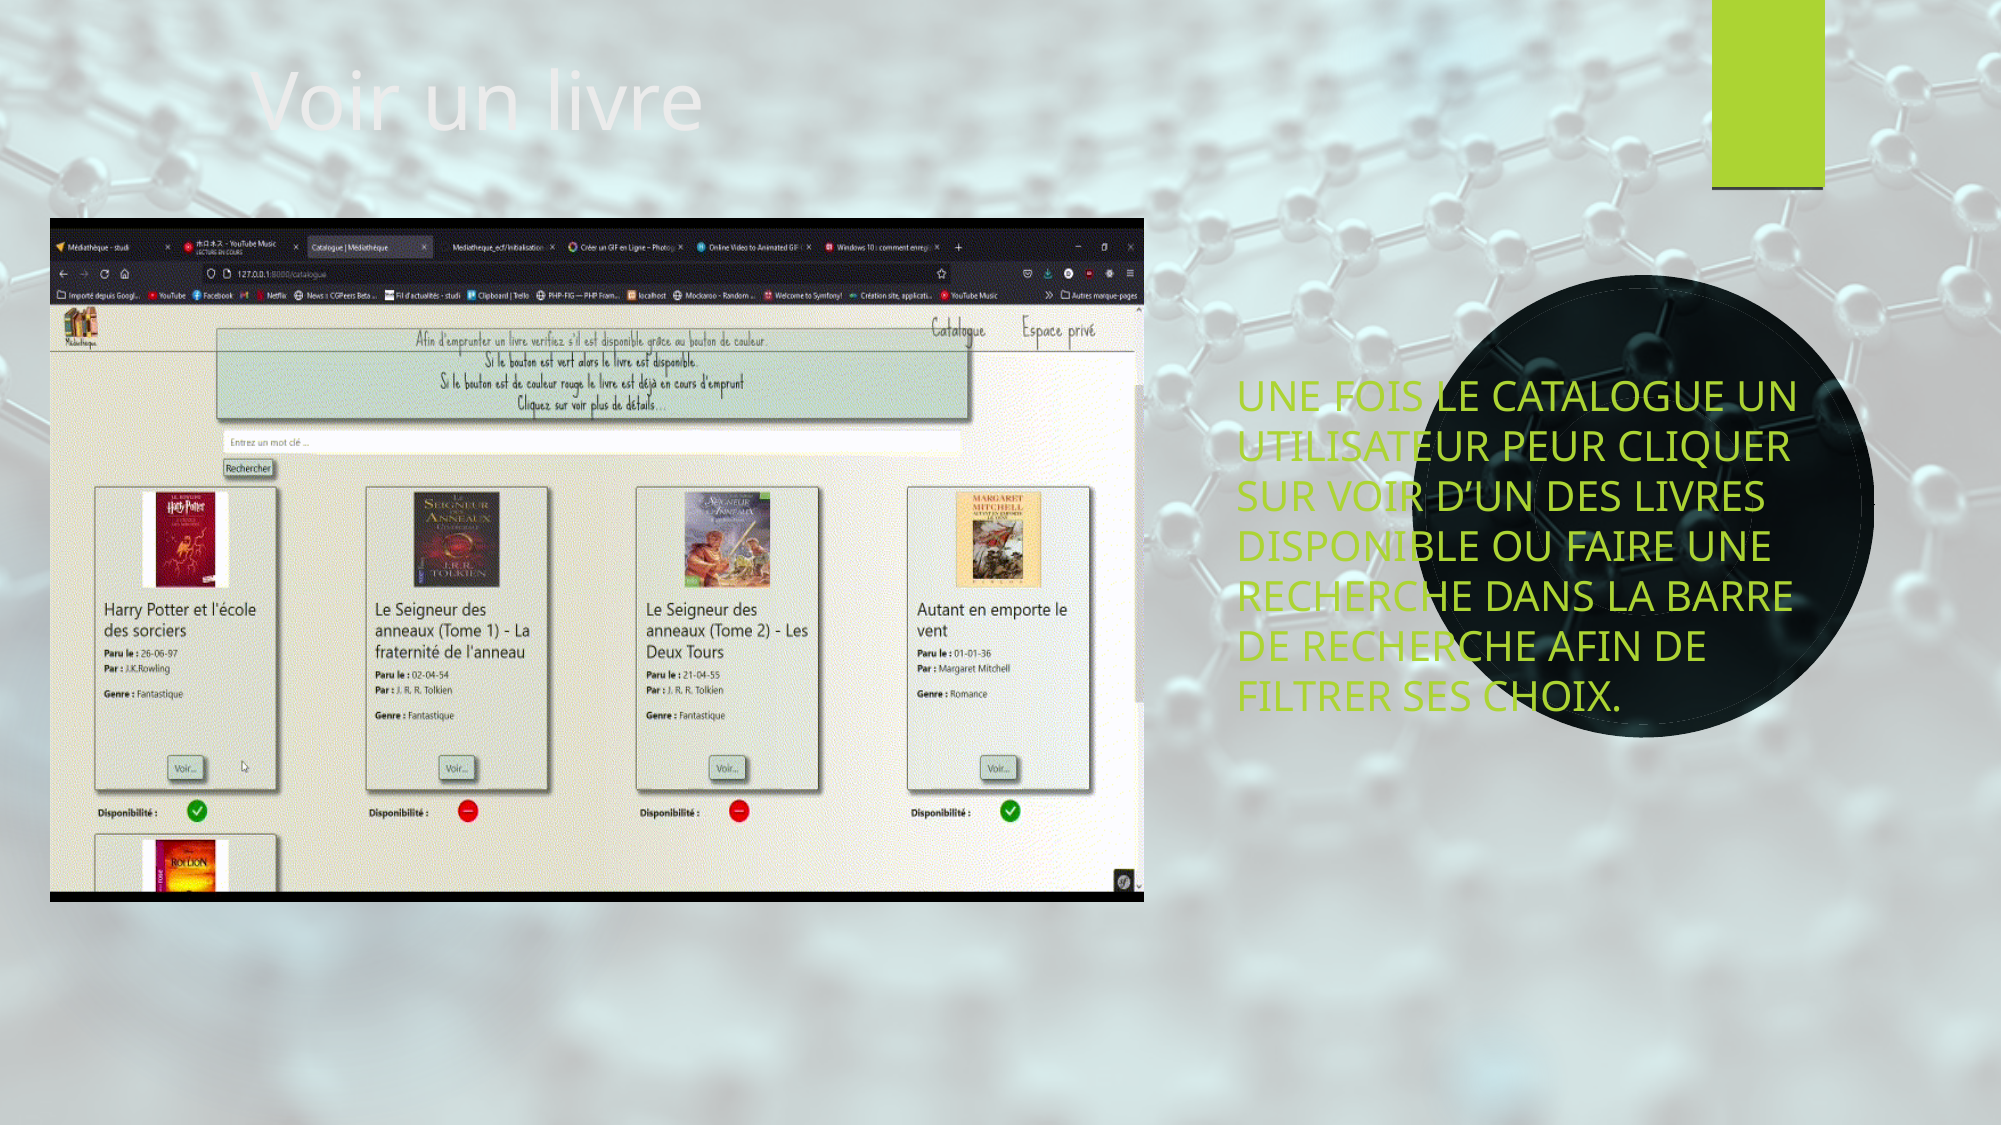

# Voir un livre
Une fois le catalogue un utilisateur peur Cliquer sur voir d’un des livres disponible ou faire une recherche dans la barre de recherche afin de filtrer ses choix.